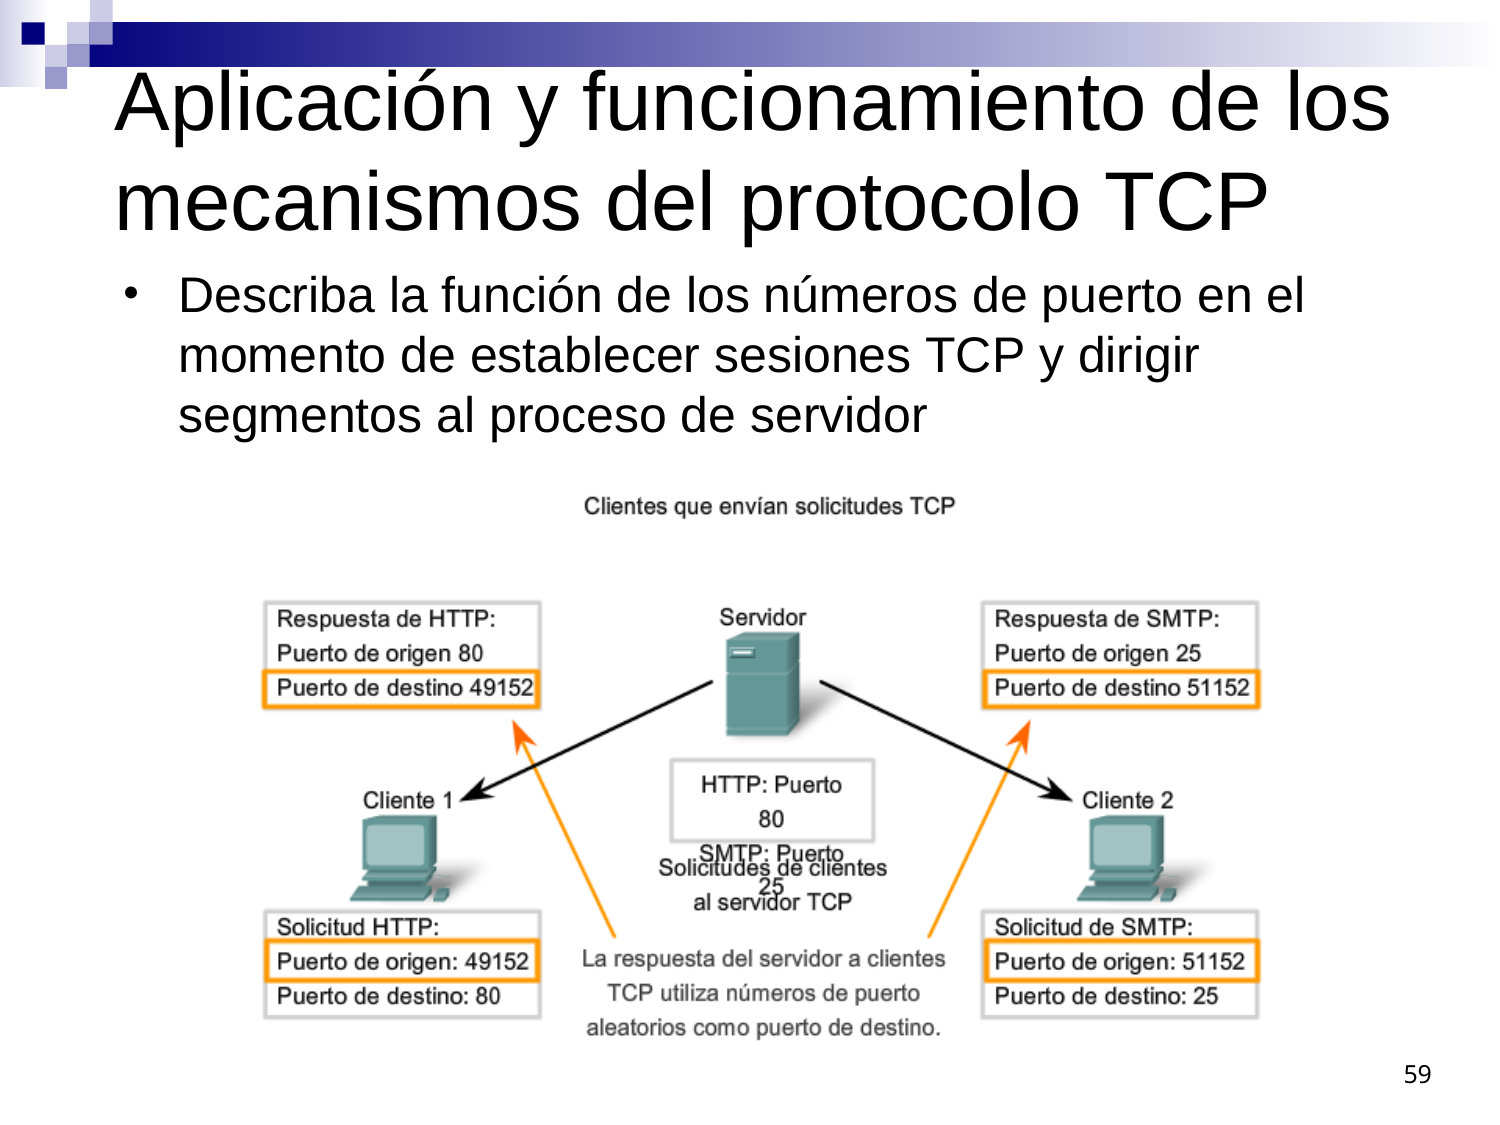

Aplicación y funcionamiento de los mecanismos del protocolo TCP
Describa la función de los números de puerto en el momento de establecer sesiones TCP y dirigir segmentos al proceso de servidor